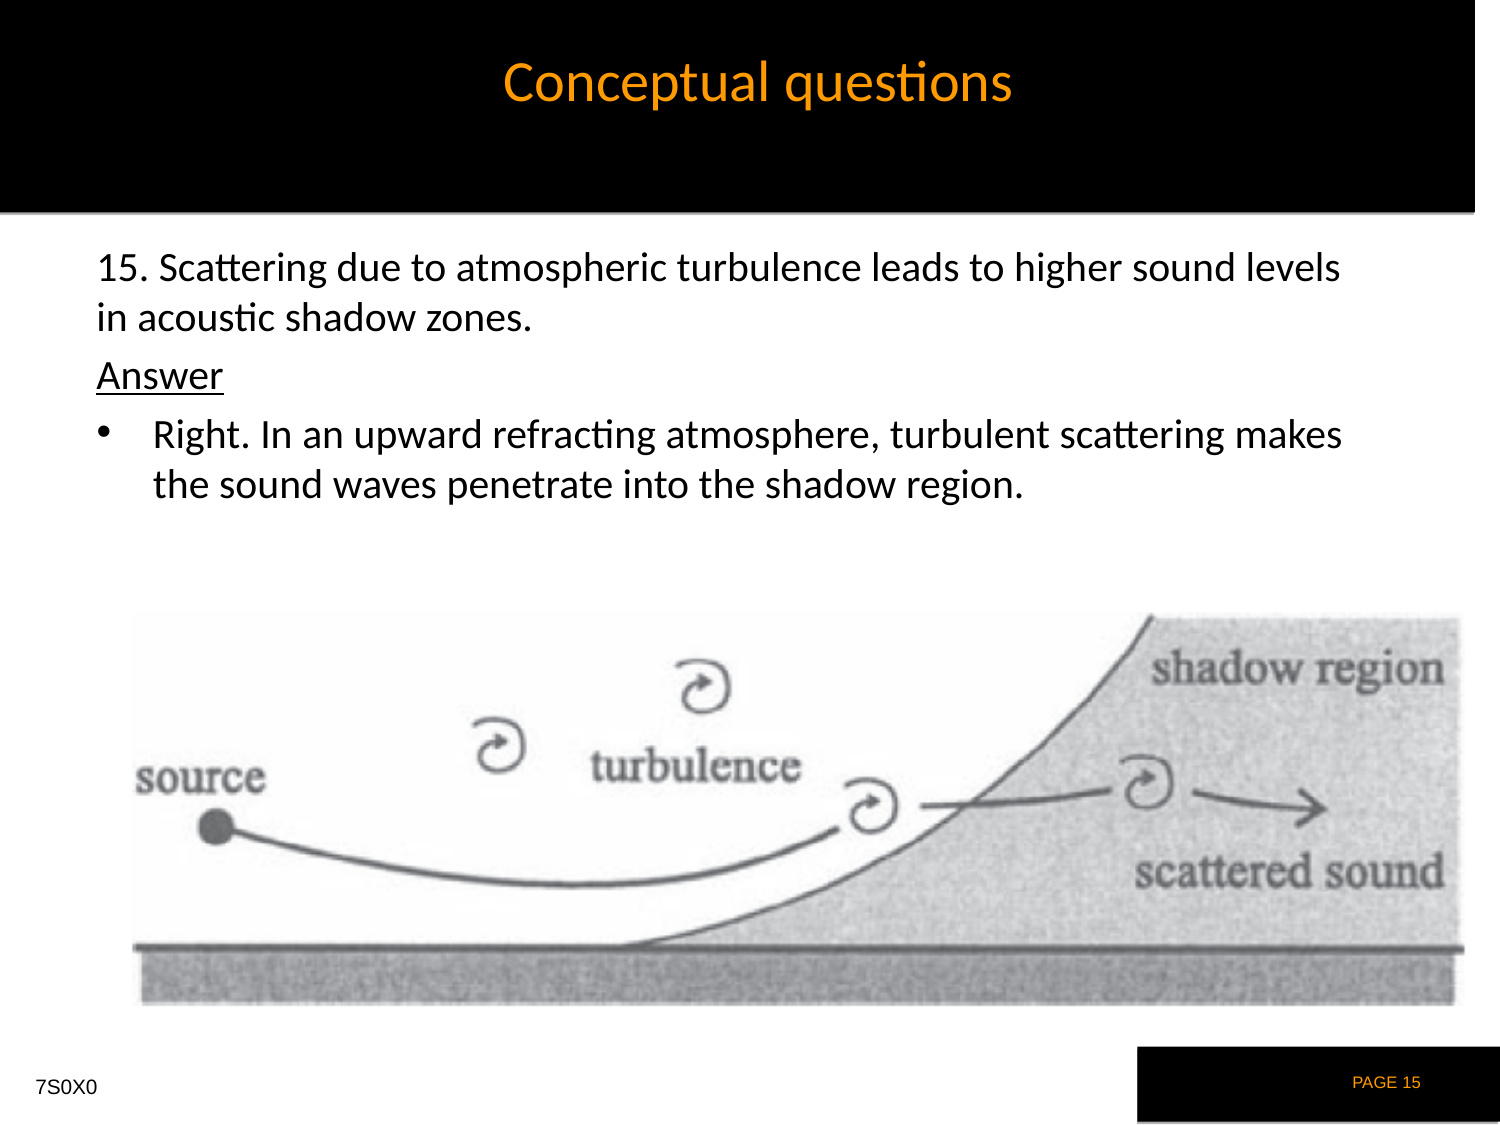

# Conceptual questions
15. Scattering due to atmospheric turbulence leads to higher sound levels in acoustic shadow zones.
Answer
Right. In an upward refracting atmosphere, turbulent scattering makes the sound waves penetrate into the shadow region.
PAGE 15
7S0X0
2017/02/09
PAGE